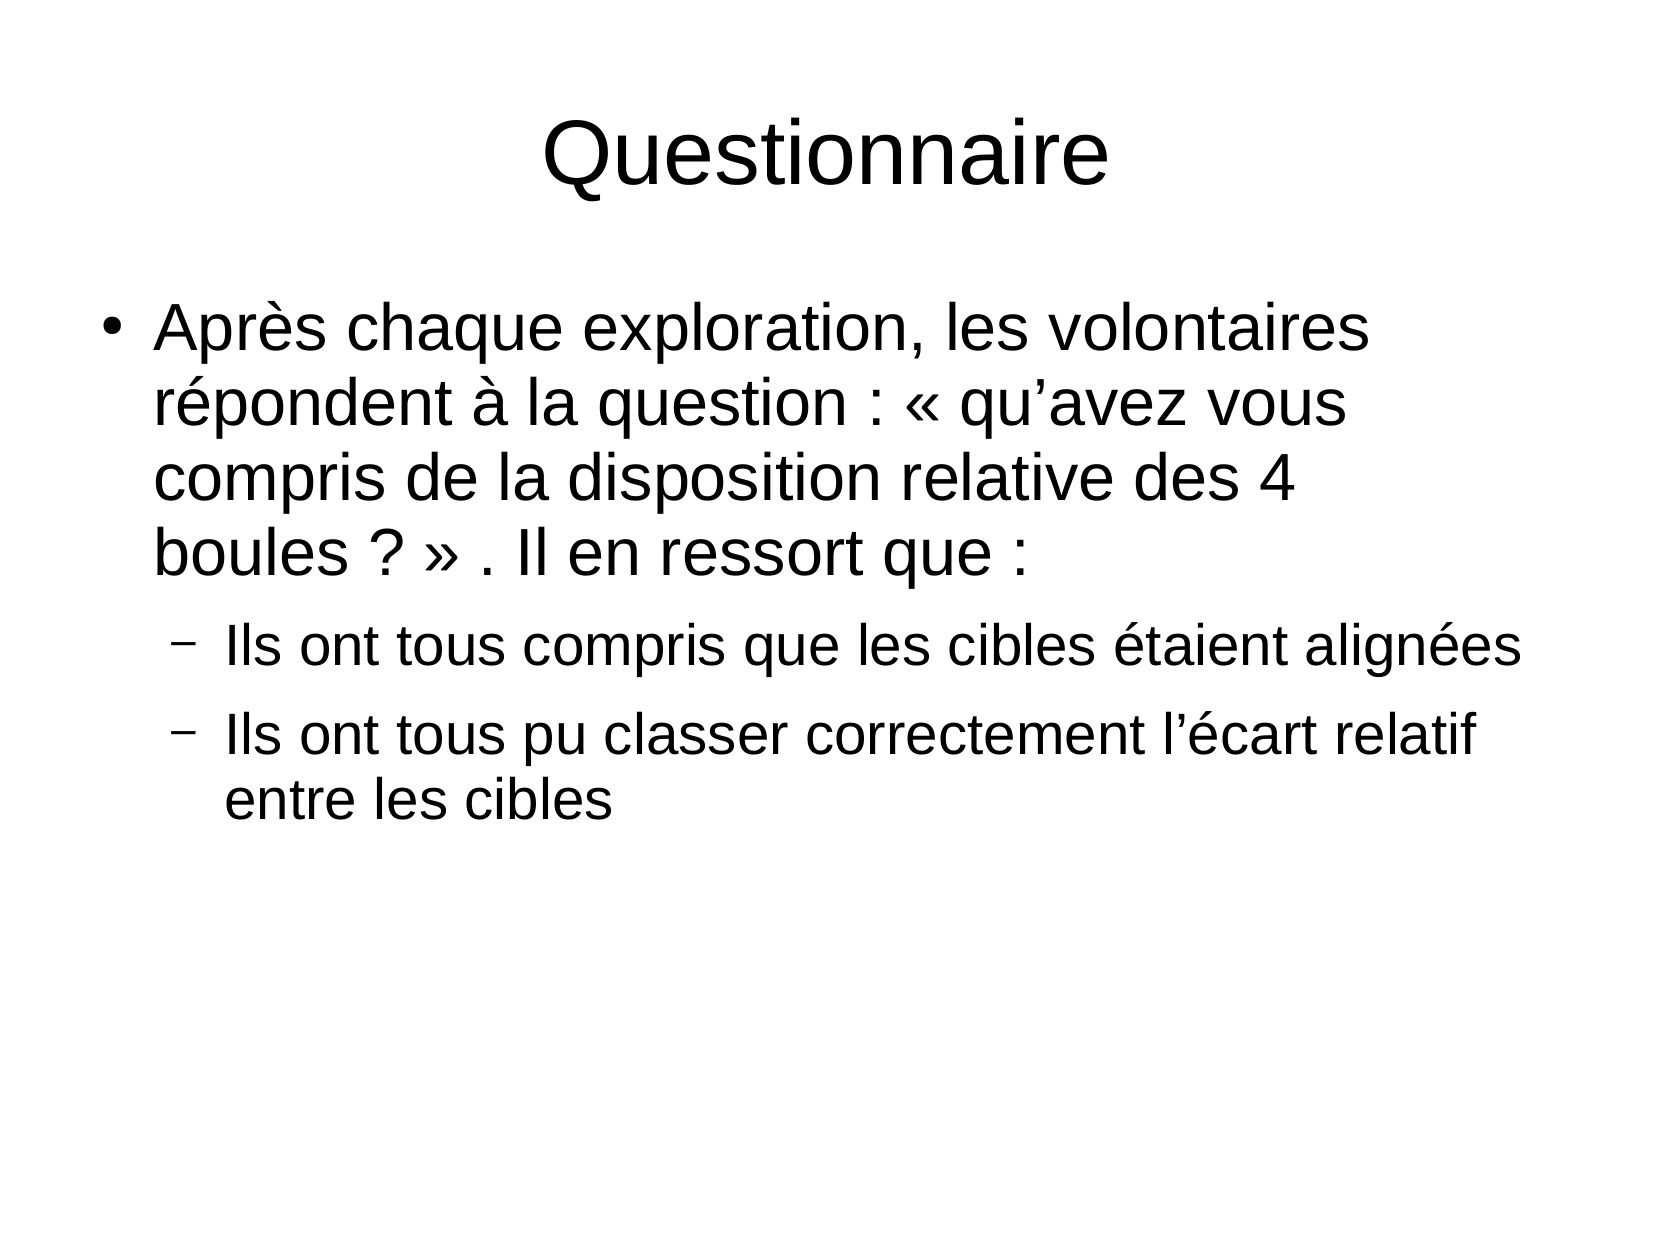

# Questionnaire
Après chaque exploration, les volontaires répondent à la question : « qu’avez vous compris de la disposition relative des 4 boules ? » . Il en ressort que :
Ils ont tous compris que les cibles étaient alignées
Ils ont tous pu classer correctement l’écart relatif entre les cibles